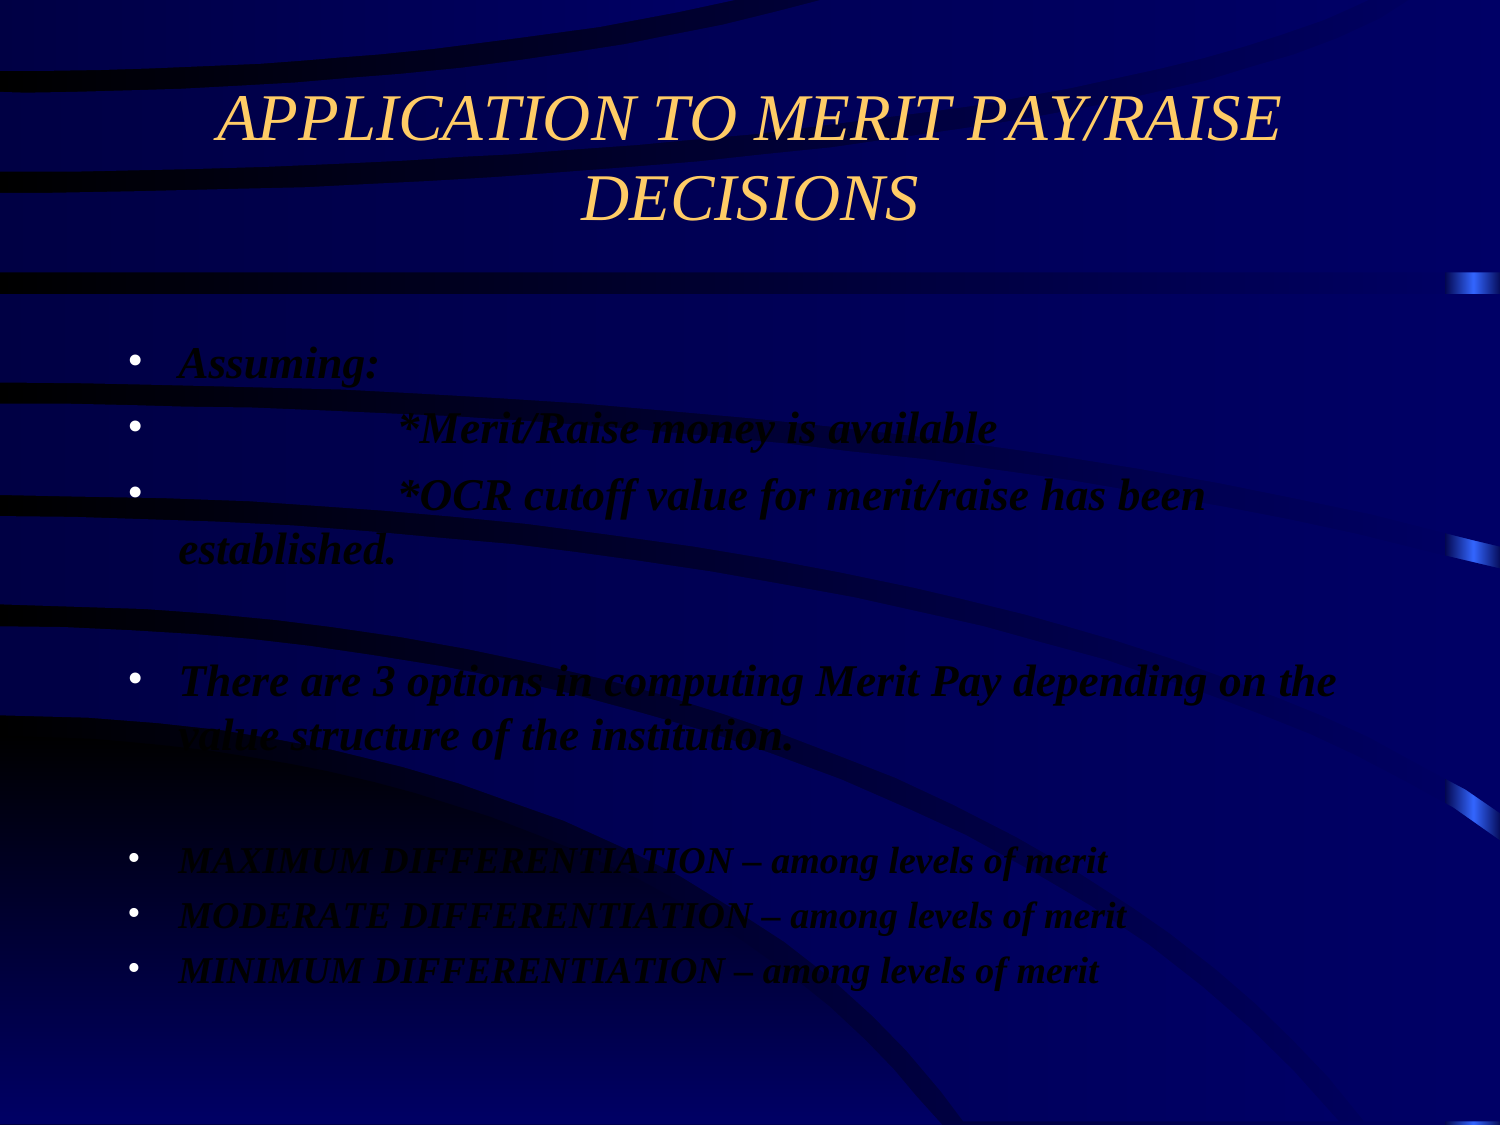

# APPLICATION TO MERIT PAY/RAISE DECISIONS
Assuming:
 *Merit/Raise money is available
 *OCR cutoff value for merit/raise has been 			established.
There are 3 options in computing Merit Pay depending on the value structure of the institution.
MAXIMUM DIFFERENTIATION – among levels of merit
MODERATE DIFFERENTIATION – among levels of merit
MINIMUM DIFFERENTIATION – among levels of merit